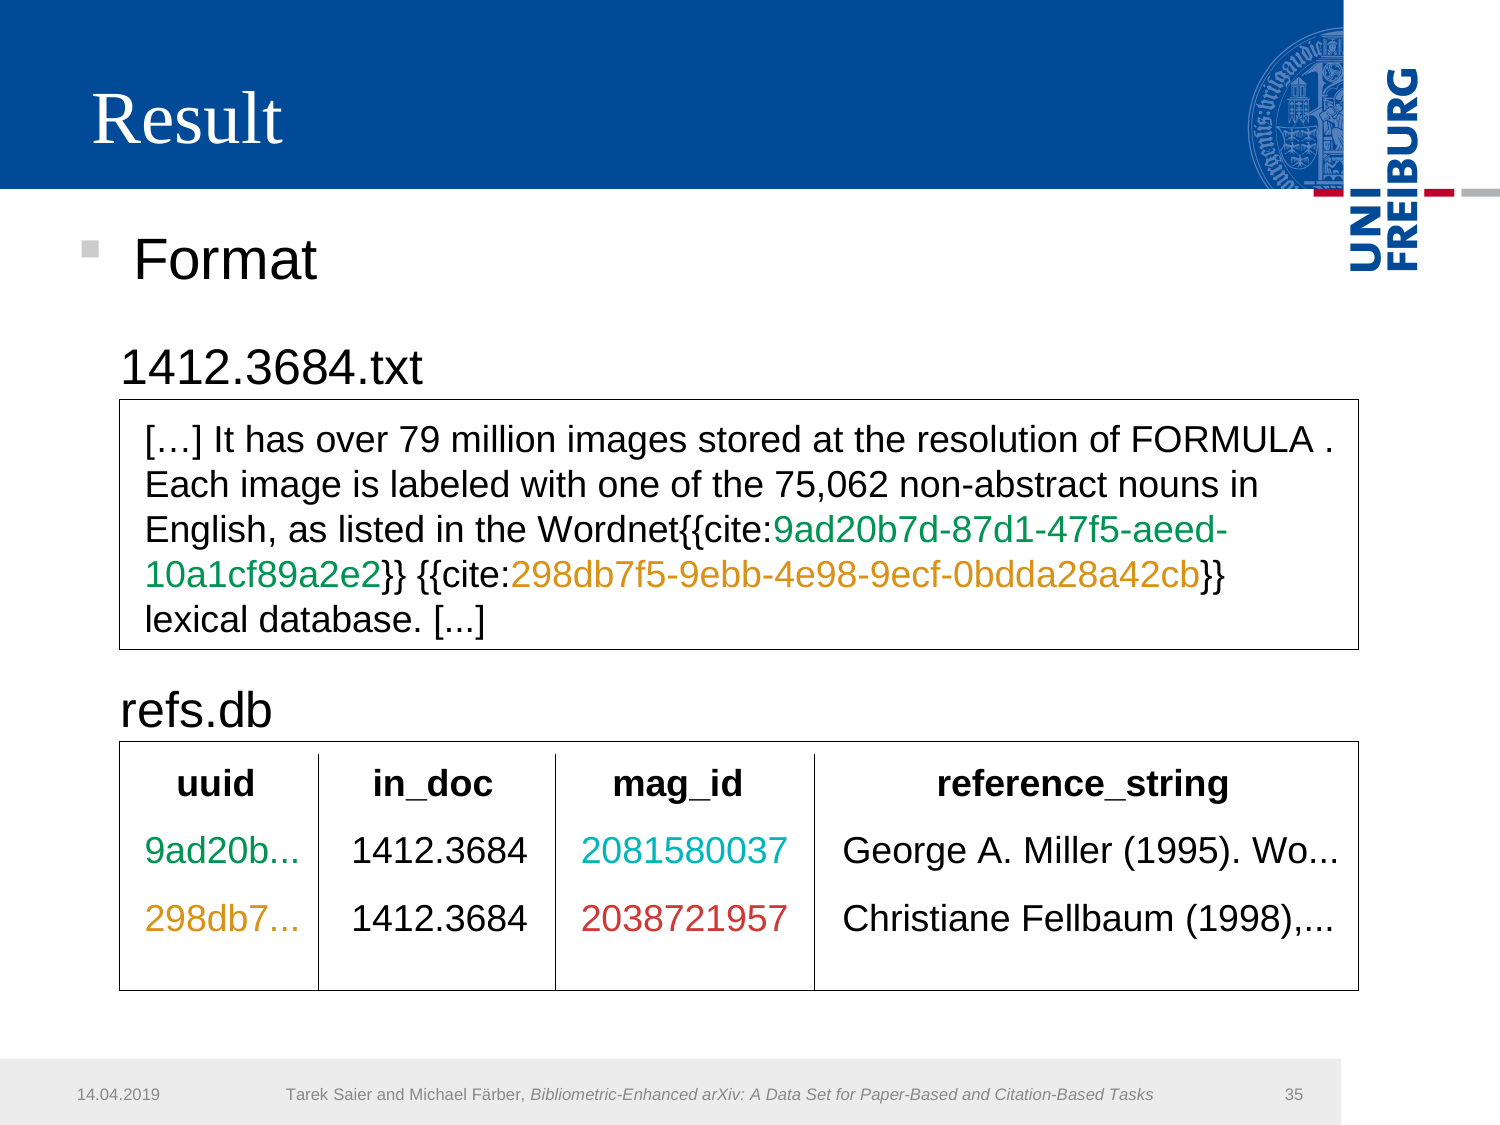

# Result
Format
1412.3684.txt
[…] It has over 79 million images stored at the resolution of FORMULA .
Each image is labeled with one of the 75,062 non-abstract nouns in English, as listed in the Wordnet{{cite:9ad20b7d-87d1-47f5-aeed-10a1cf89a2e2}} {{cite:298db7f5-9ebb-4e98-9ecf-0bdda28a42cb}}
lexical database. [...]
refs.db
 uuid
9ad20b...
298db7...
 in_doc
1412.3684
1412.3684
 mag_id
2081580037
2038721957
 reference_string
George A. Miller (1995). Wo...
Christiane Fellbaum (1998),...
Präsentationstitel
35